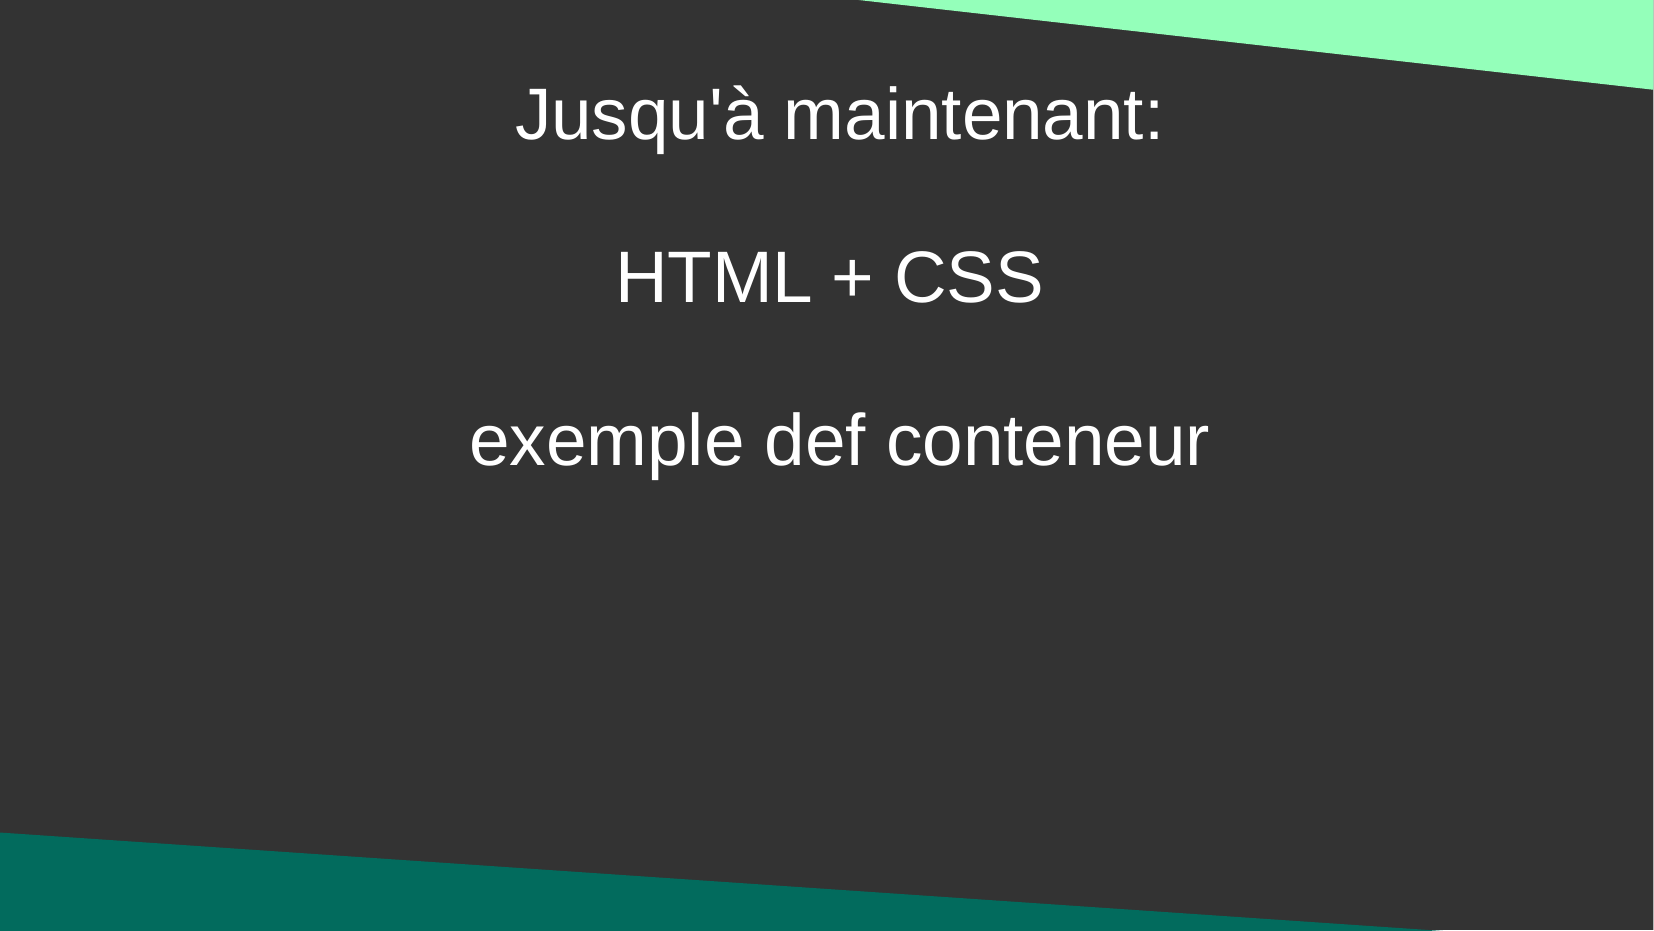

# Jusqu'à maintenant: HTML + CSS exemple def conteneur